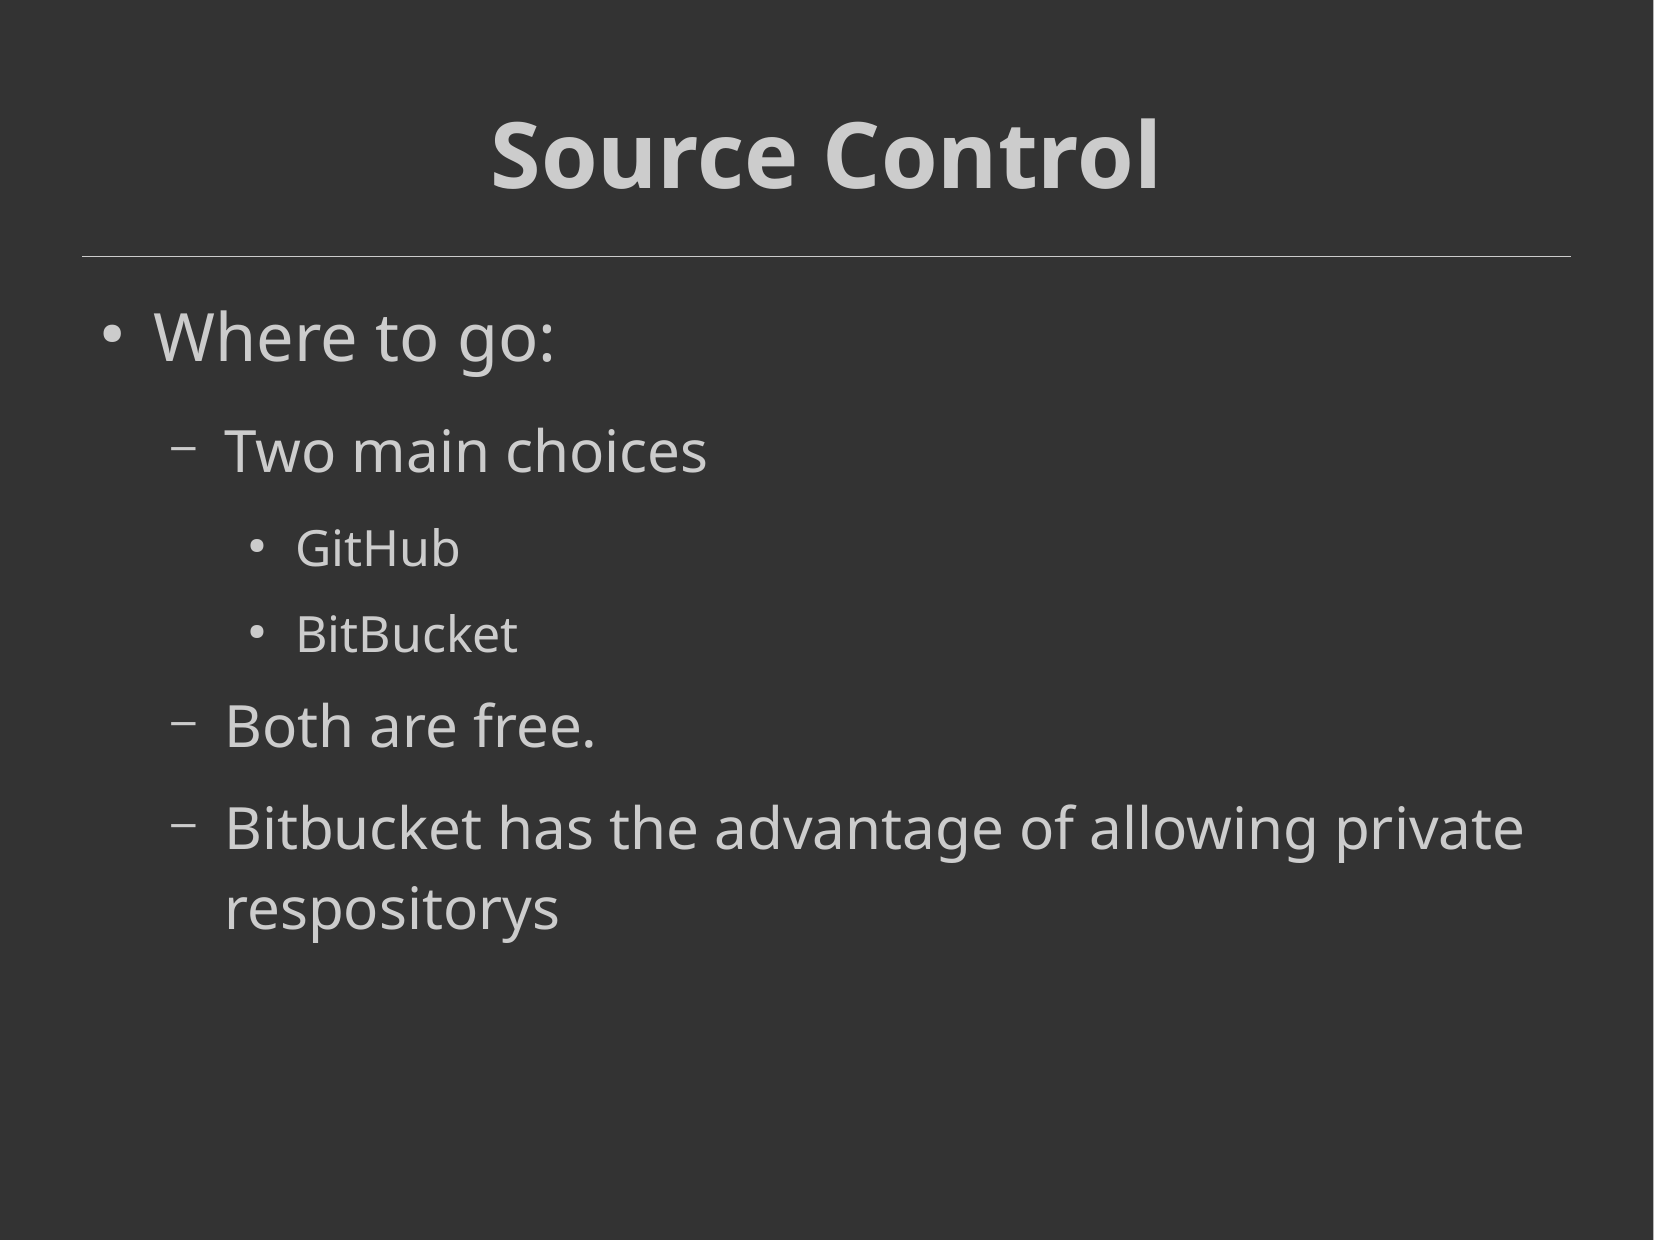

# Source Control
Where to go:
Two main choices
GitHub
BitBucket
Both are free.
Bitbucket has the advantage of allowing private respositorys